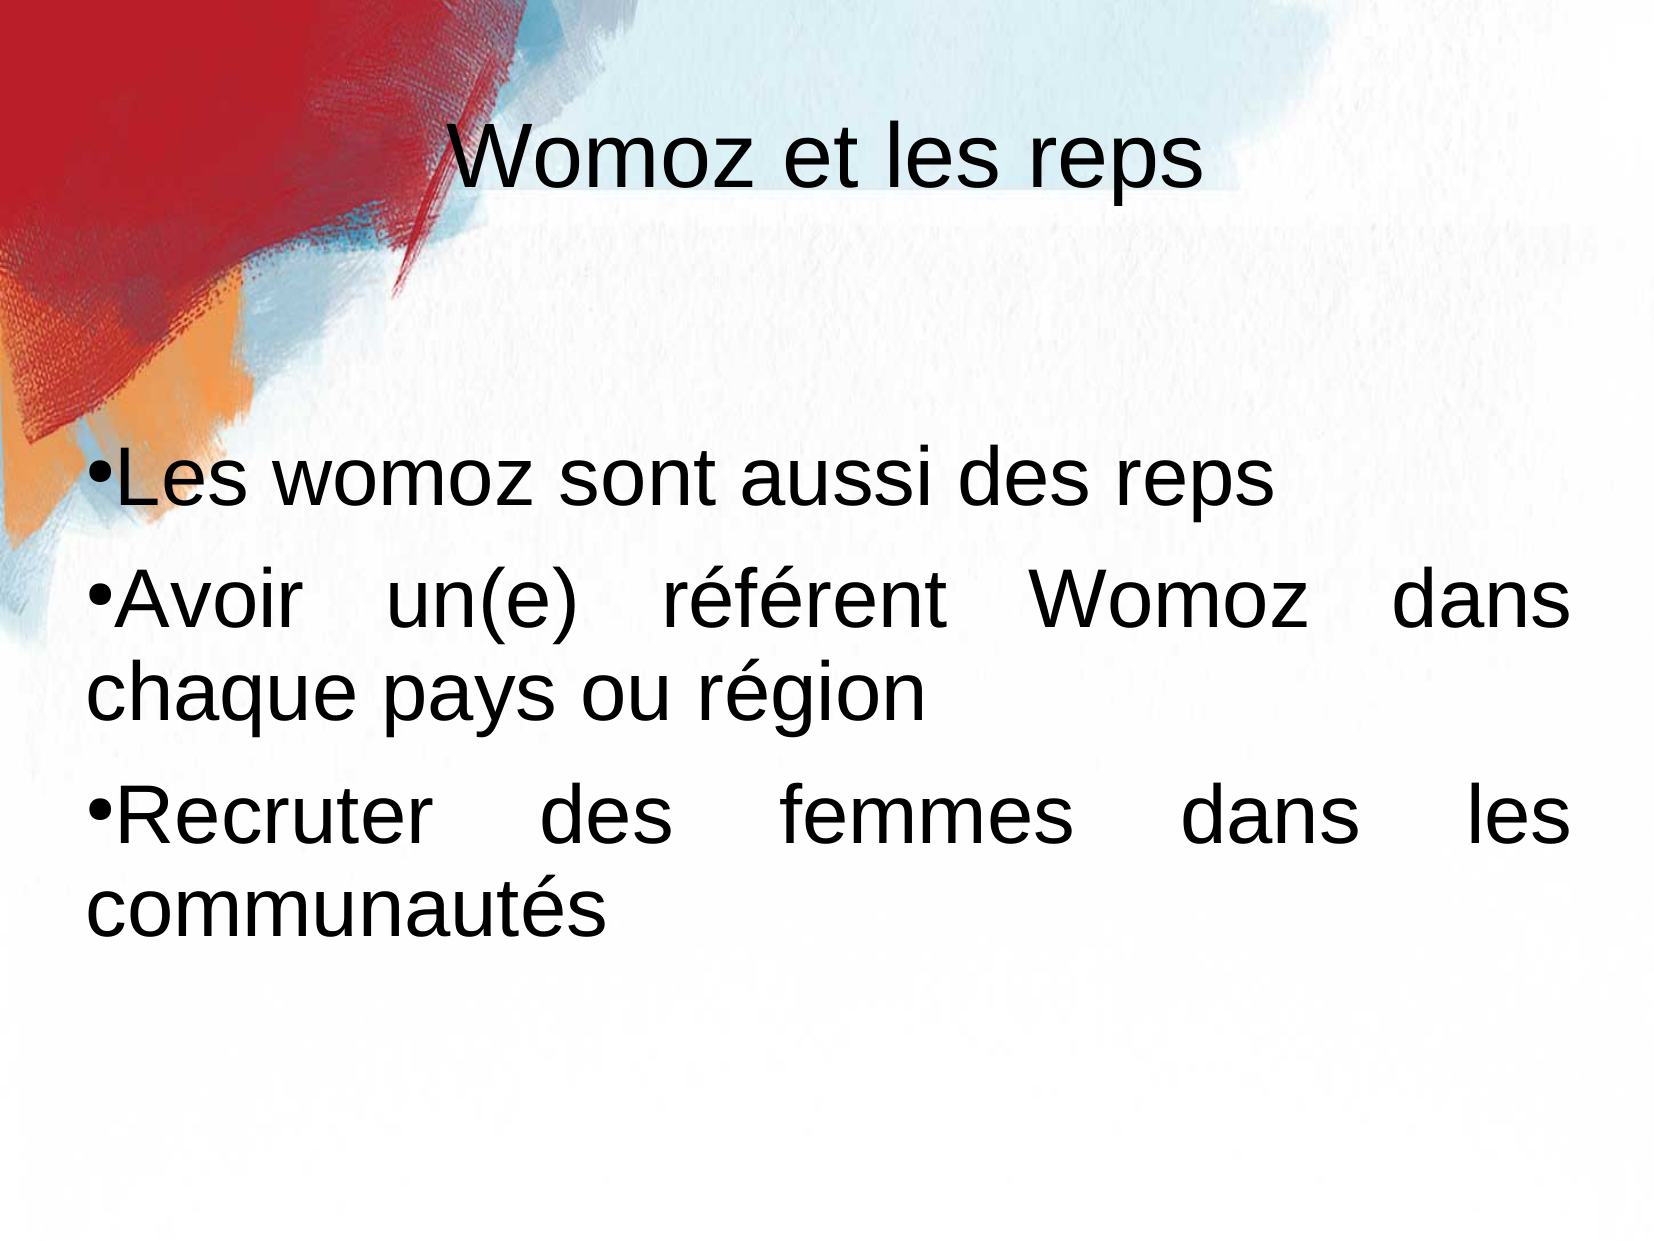

# Womoz et les reps
Les womoz sont aussi des reps
Avoir un(e) référent Womoz dans chaque pays ou région
Recruter des femmes dans les communautés